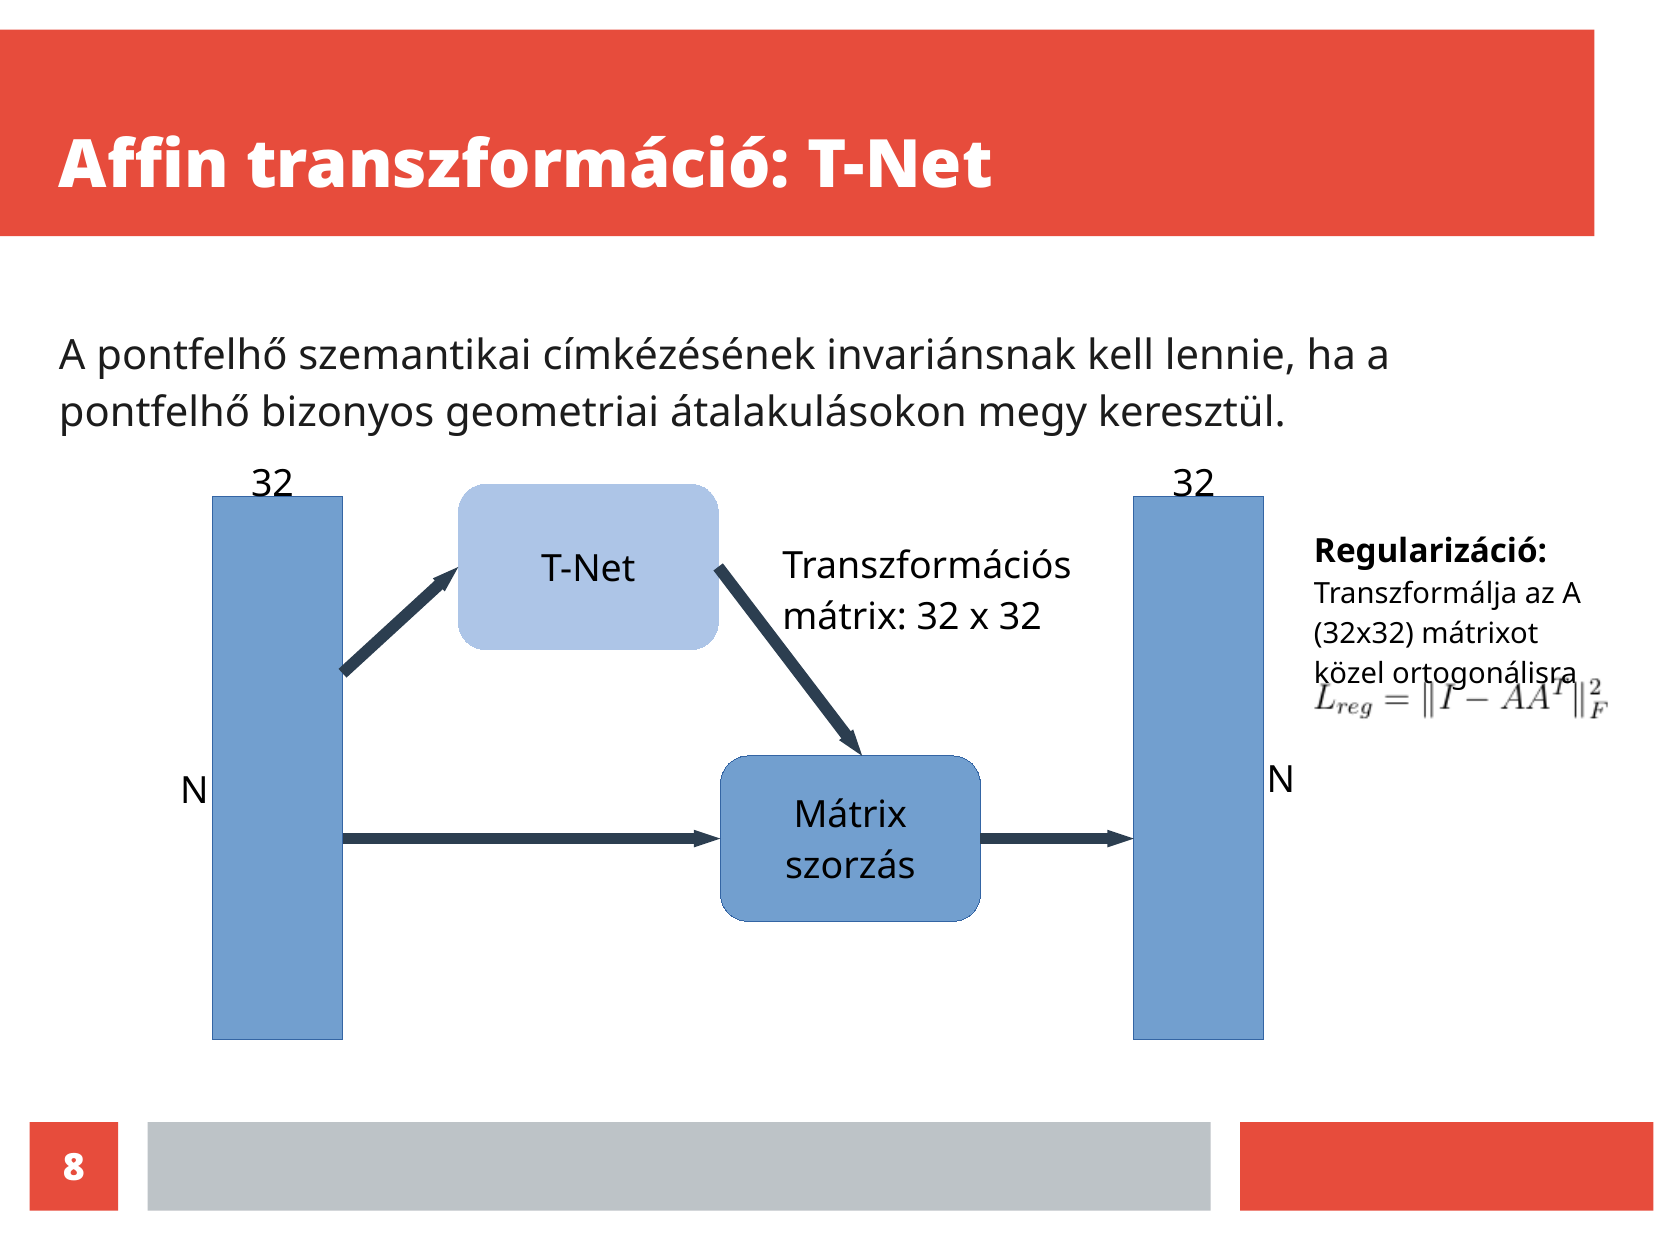

# Affin transzformáció: T-Net
A pontfelhő szemantikai címkézésének invariánsnak kell lennie, ha a pontfelhő bizonyos geometriai átalakulásokon megy keresztül.
32
32
T-Net
Regularizáció:
Transzformálja az A (32x32) mátrixot közel ortogonálisra
Transzformációs mátrix: 32 x 32
N
N
Mátrix
szorzás
8